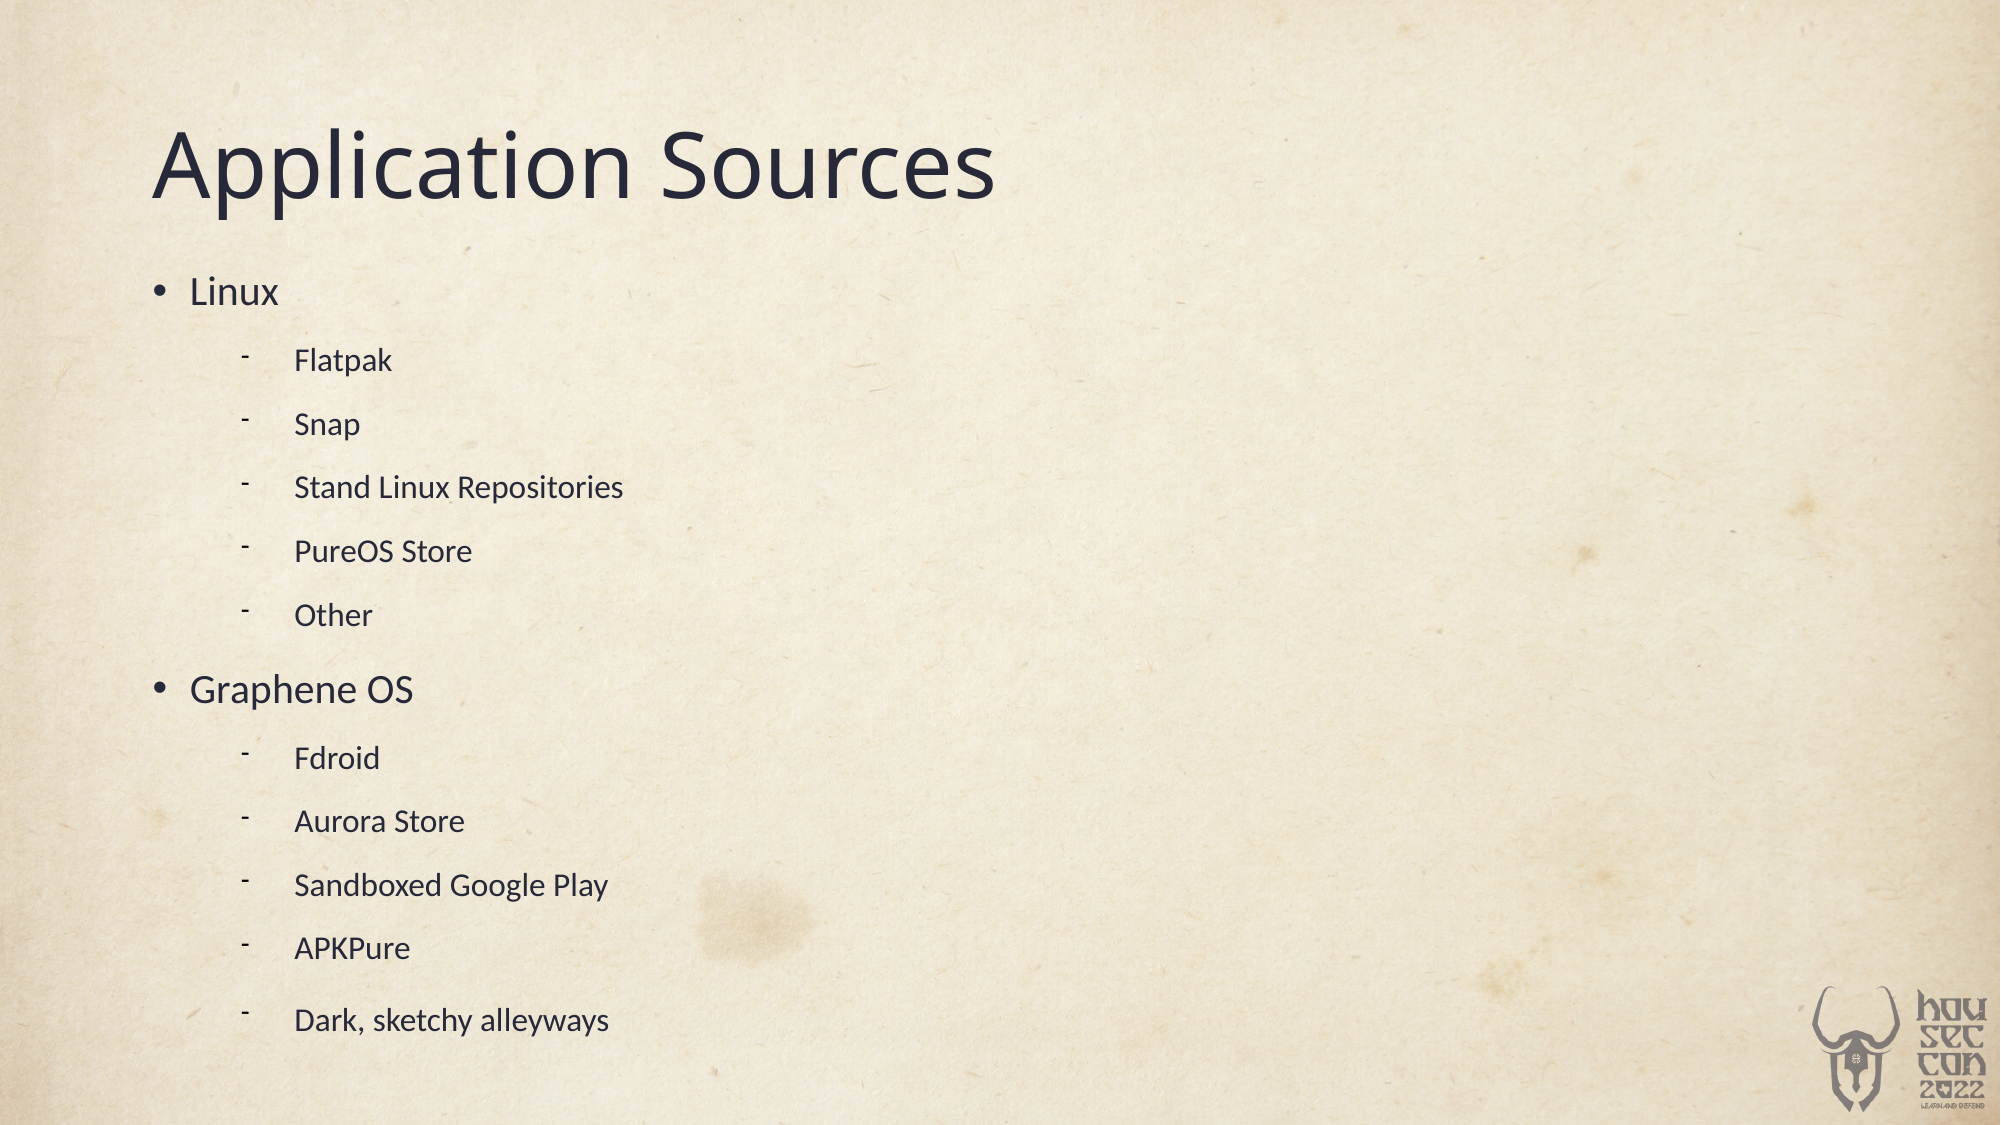

Application Sources
Linux
Flatpak
Snap
Stand Linux Repositories
PureOS Store
Other
Graphene OS
Fdroid
Aurora Store
Sandboxed Google Play
APKPure
Dark, sketchy alleyways